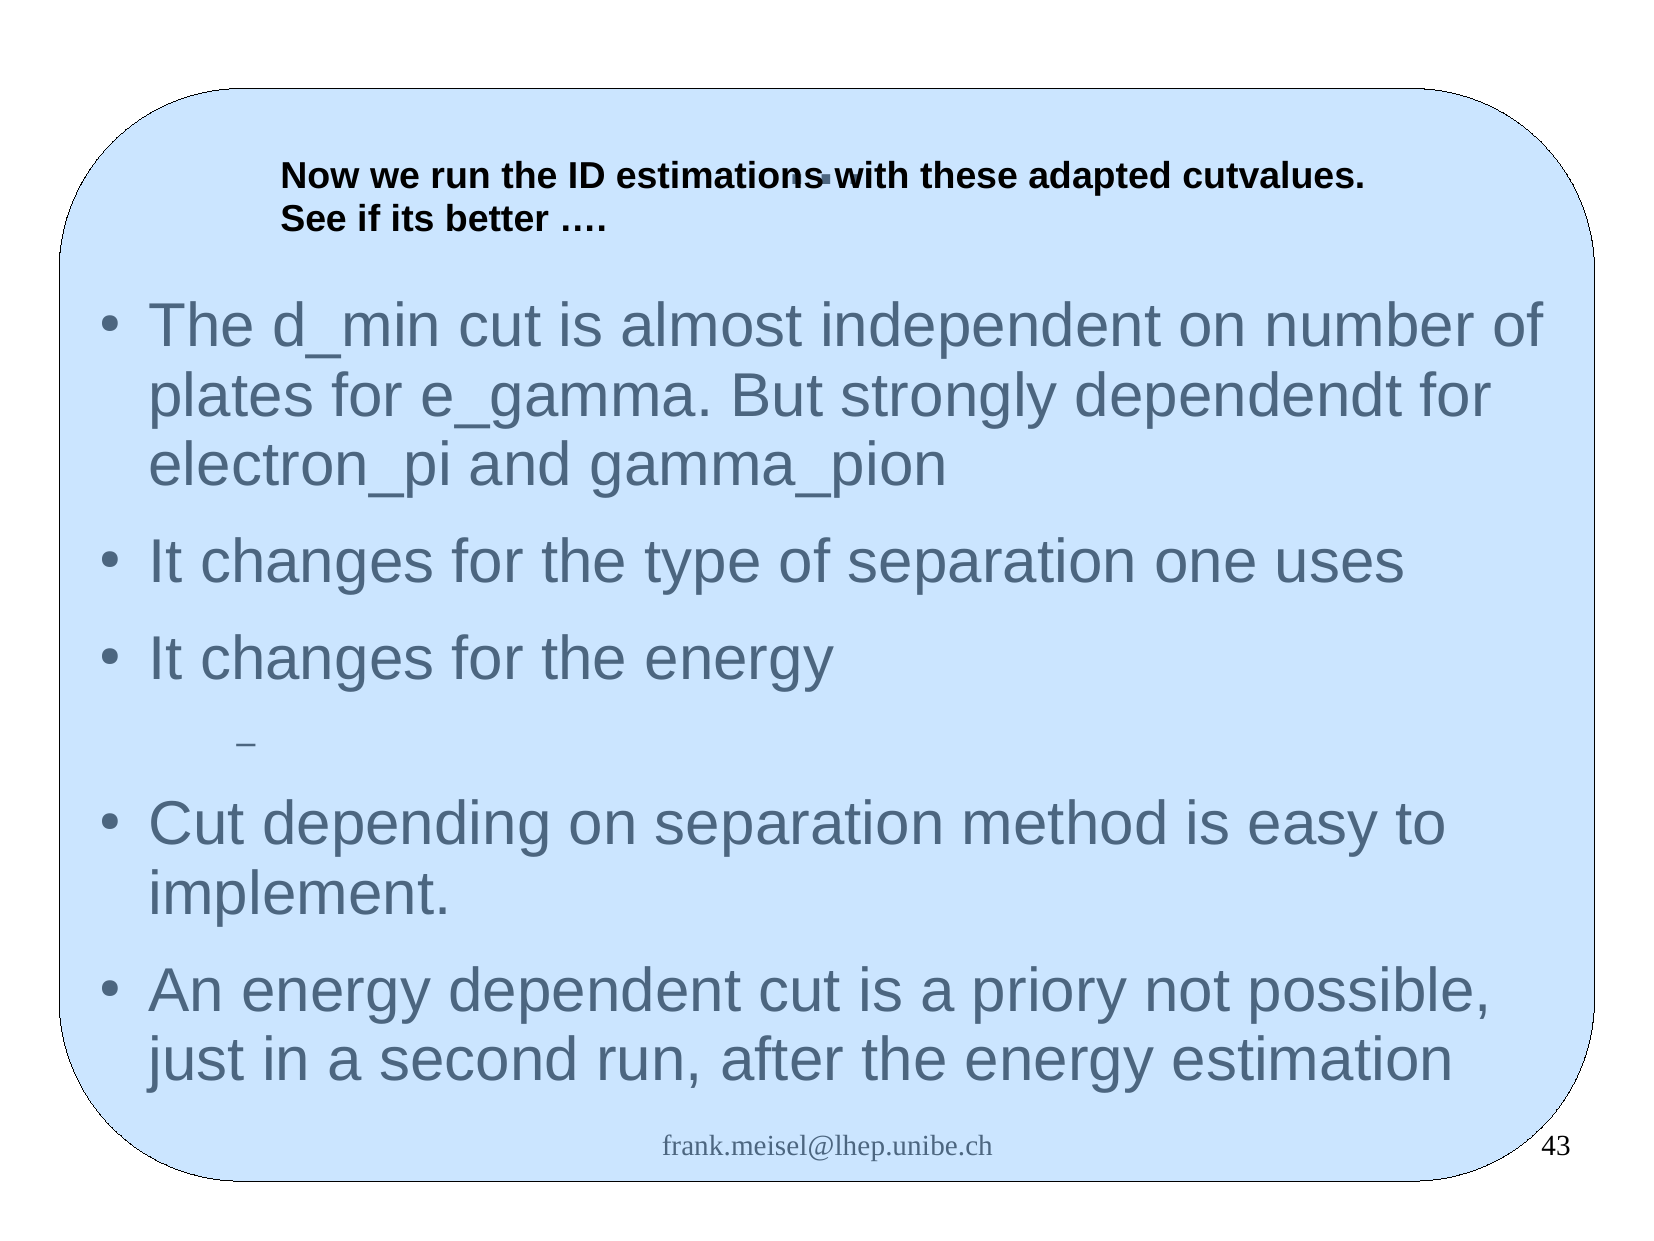

# …
Now we run the ID estimations with these adapted cutvalues.
See if its better ….
The d_min cut is almost independent on number of plates for e_gamma. But strongly dependendt for electron_pi and gamma_pion
It changes for the type of separation one uses
It changes for the energy
Cut depending on separation method is easy to implement.
An energy dependent cut is a priory not possible, just in a second run, after the energy estimation
frank.meisel@lhep.unibe.ch
43